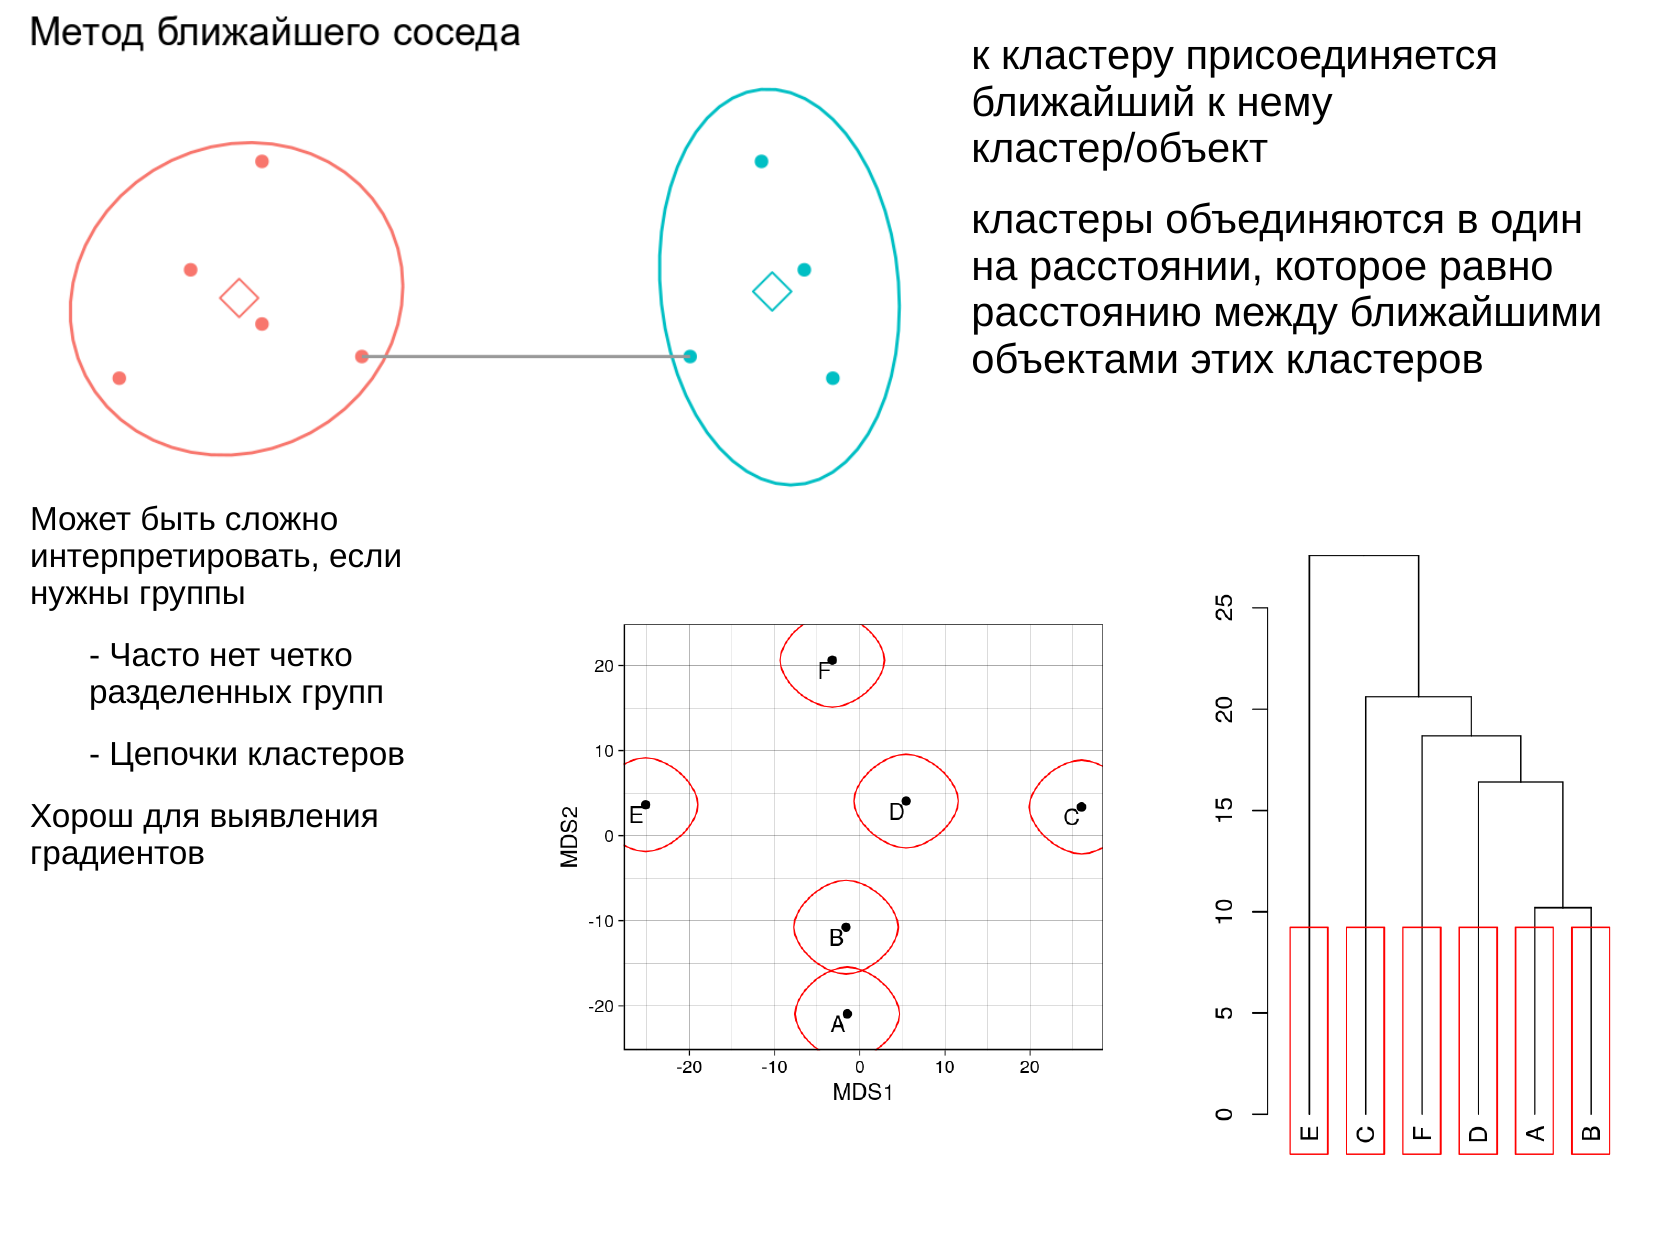

#
к кластеру присоединяется ближайший к нему кластер/объект
кластеры объединяются в один на расстоянии, которое равно расстоянию между ближайшими объектами этих кластеров
Может быть сложно интерпретировать, если нужны группы
- Часто нет четко разделенных групп
- Цепочки кластеров
Хорош для выявления градиентов